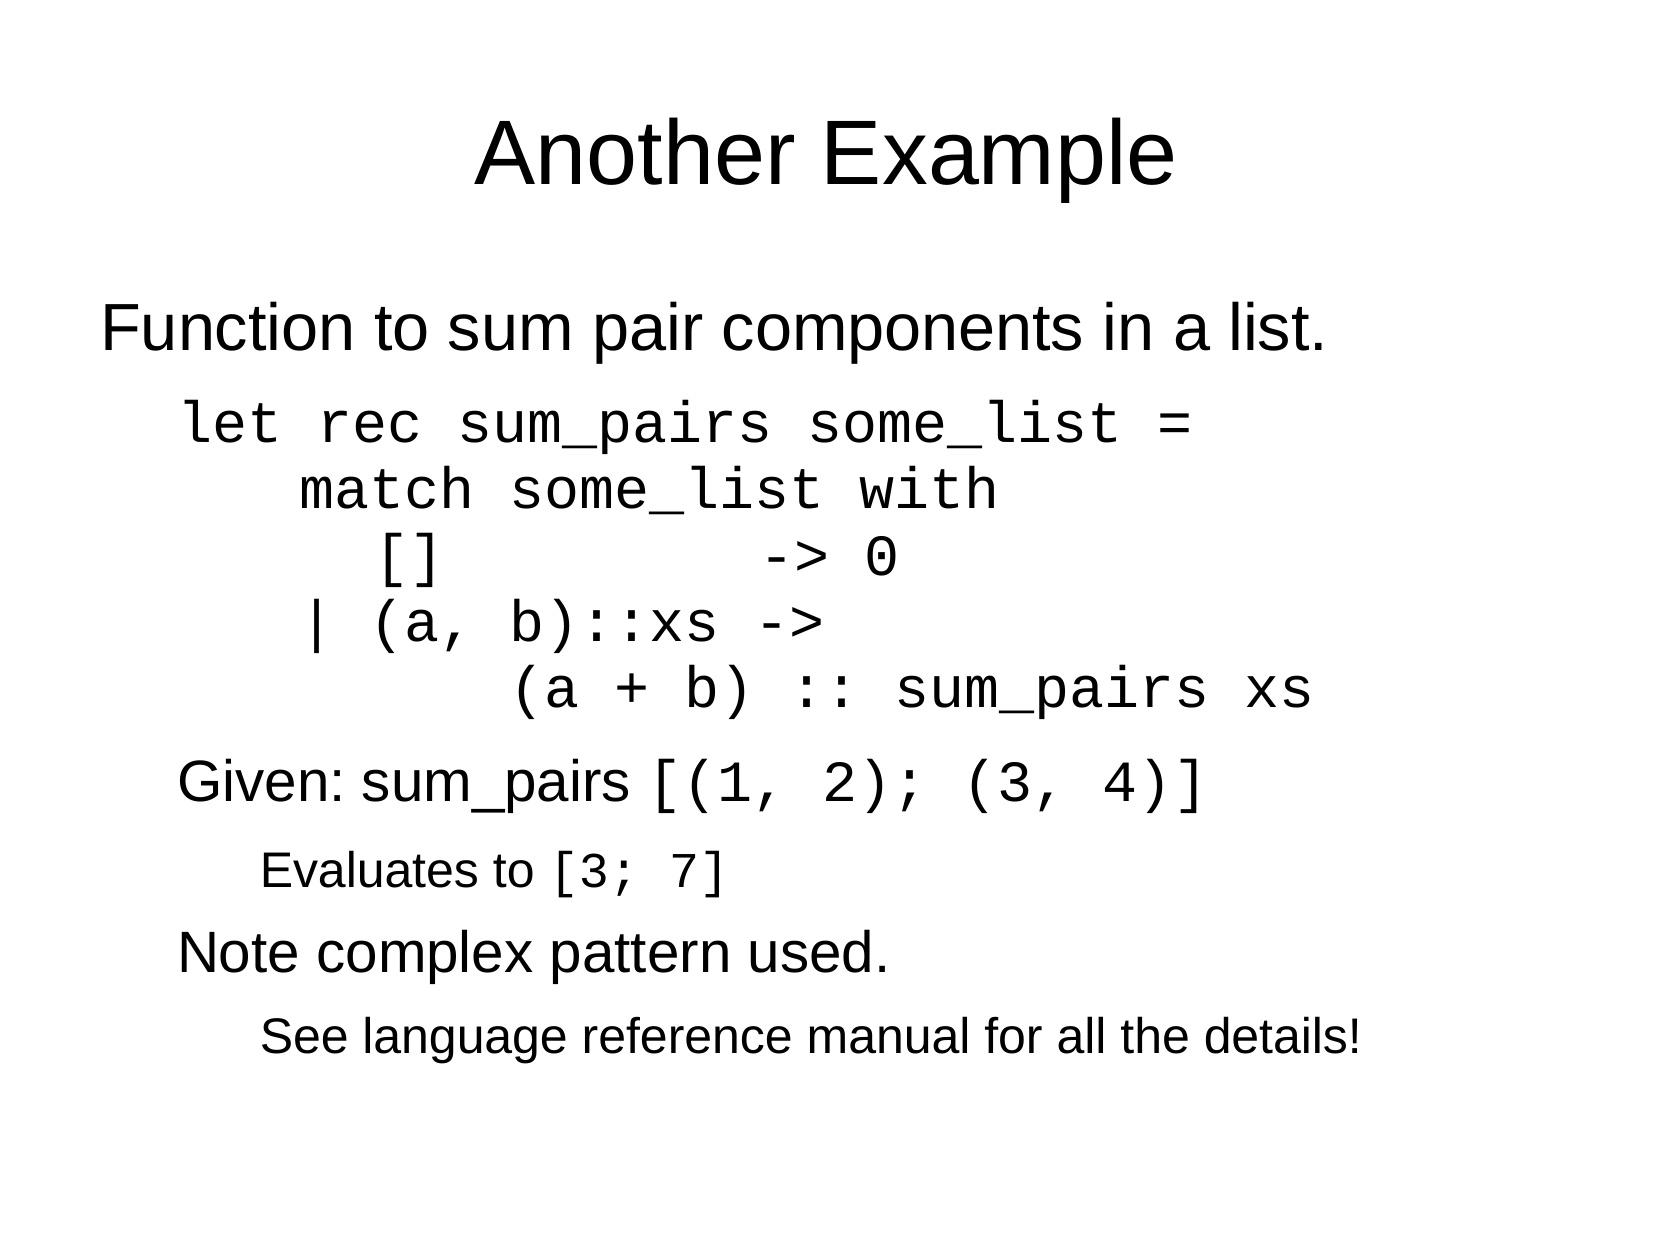

# Another Example
Function to sum pair components in a list.
let rec sum_pairs some_list =
	match some_list with
		[] -> 0
	| (a, b)::xs ->
	 (a + b) :: sum_pairs xs
Given: sum_pairs [(1, 2); (3, 4)]
Evaluates to [3; 7]
Note complex pattern used.
See language reference manual for all the details!